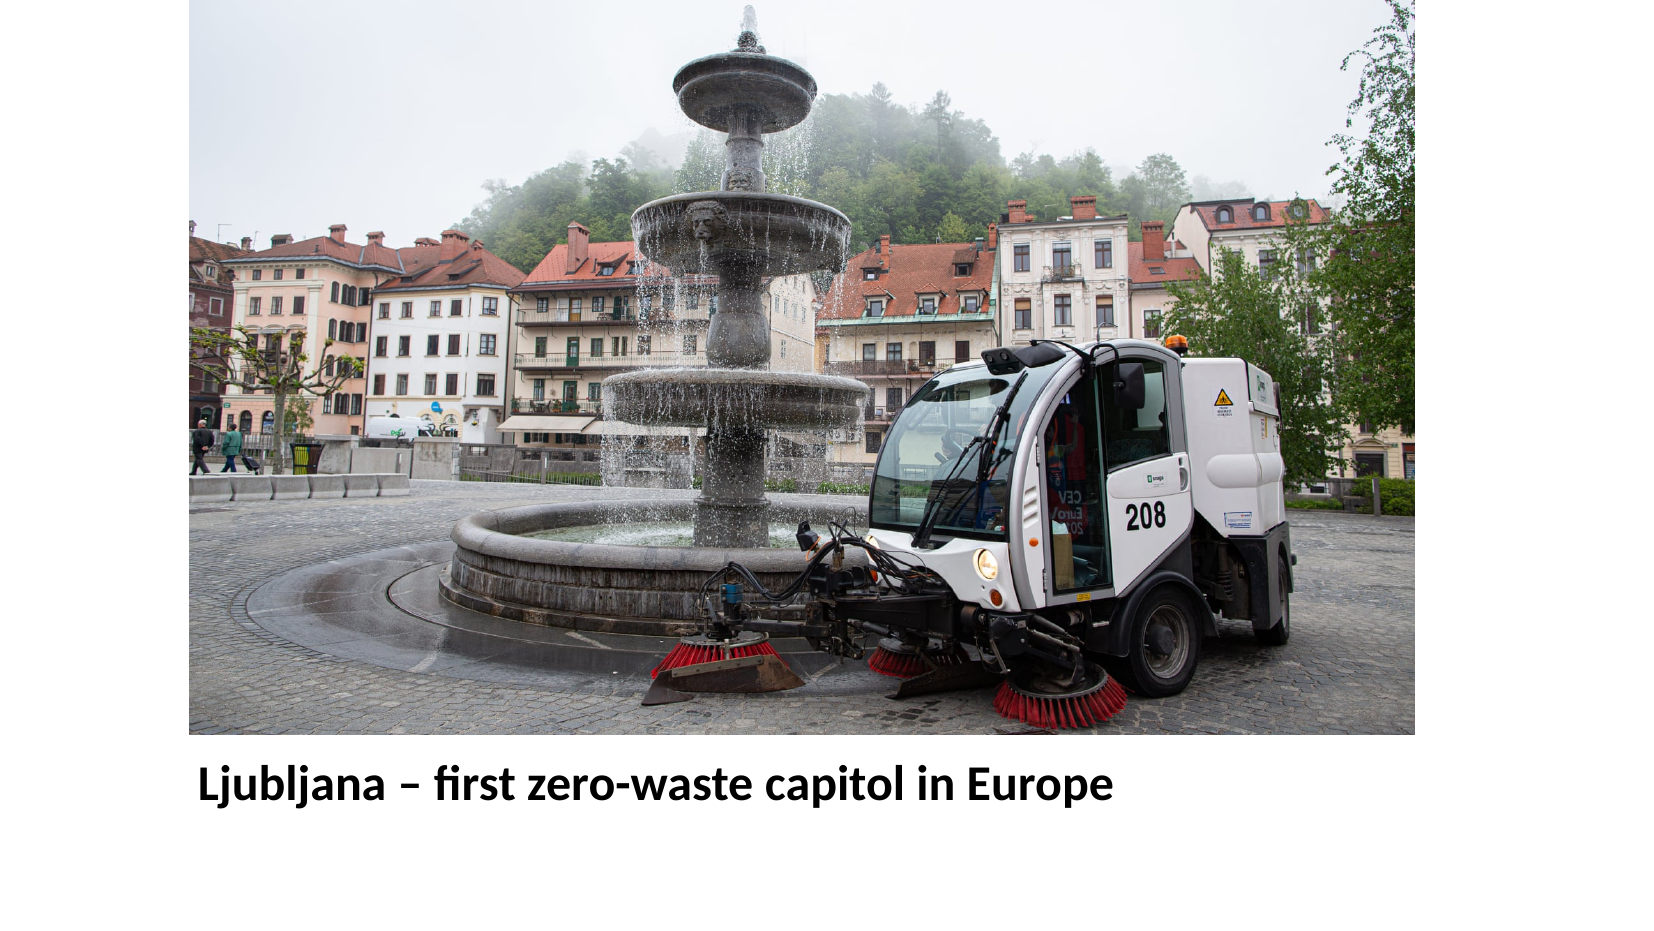

Ljubljana – first zero-waste capitol in Europe